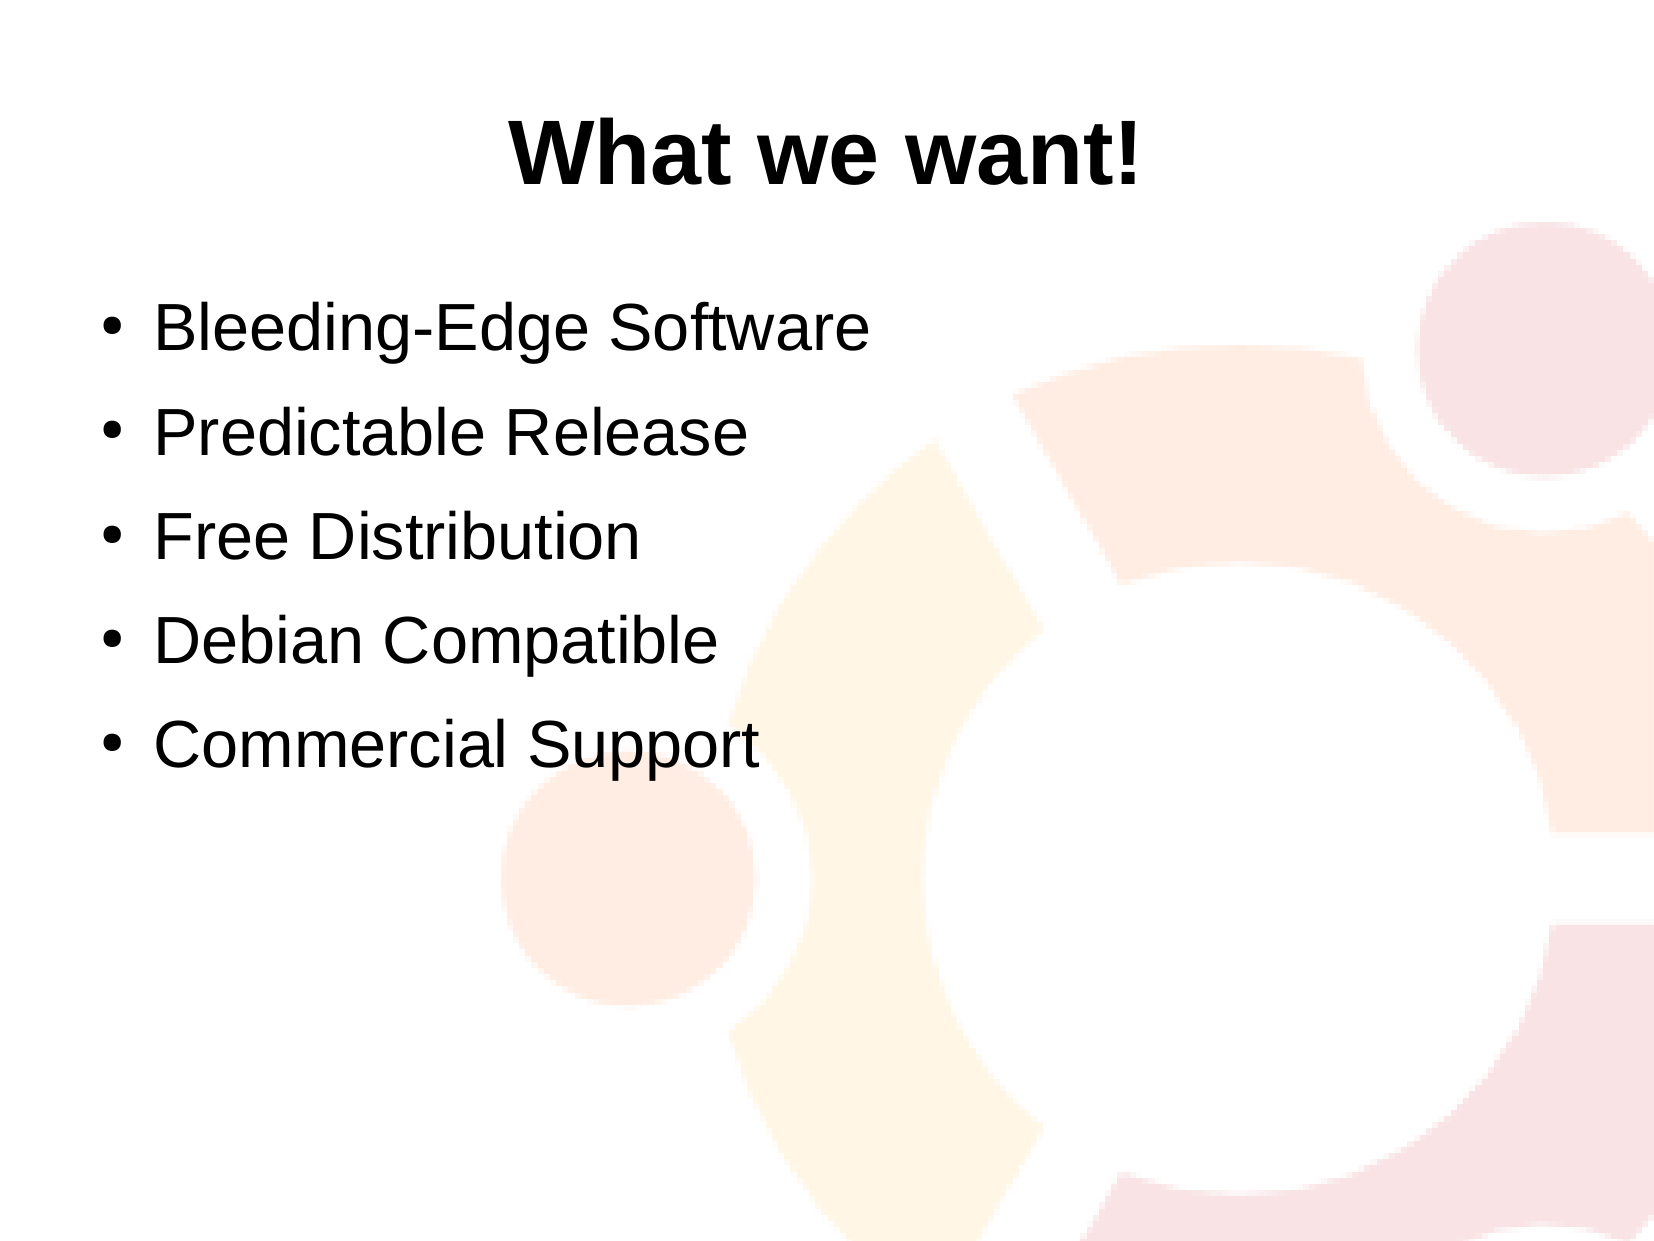

# What we want!
Bleeding-Edge Software
Predictable Release
Free Distribution
Debian Compatible
Commercial Support